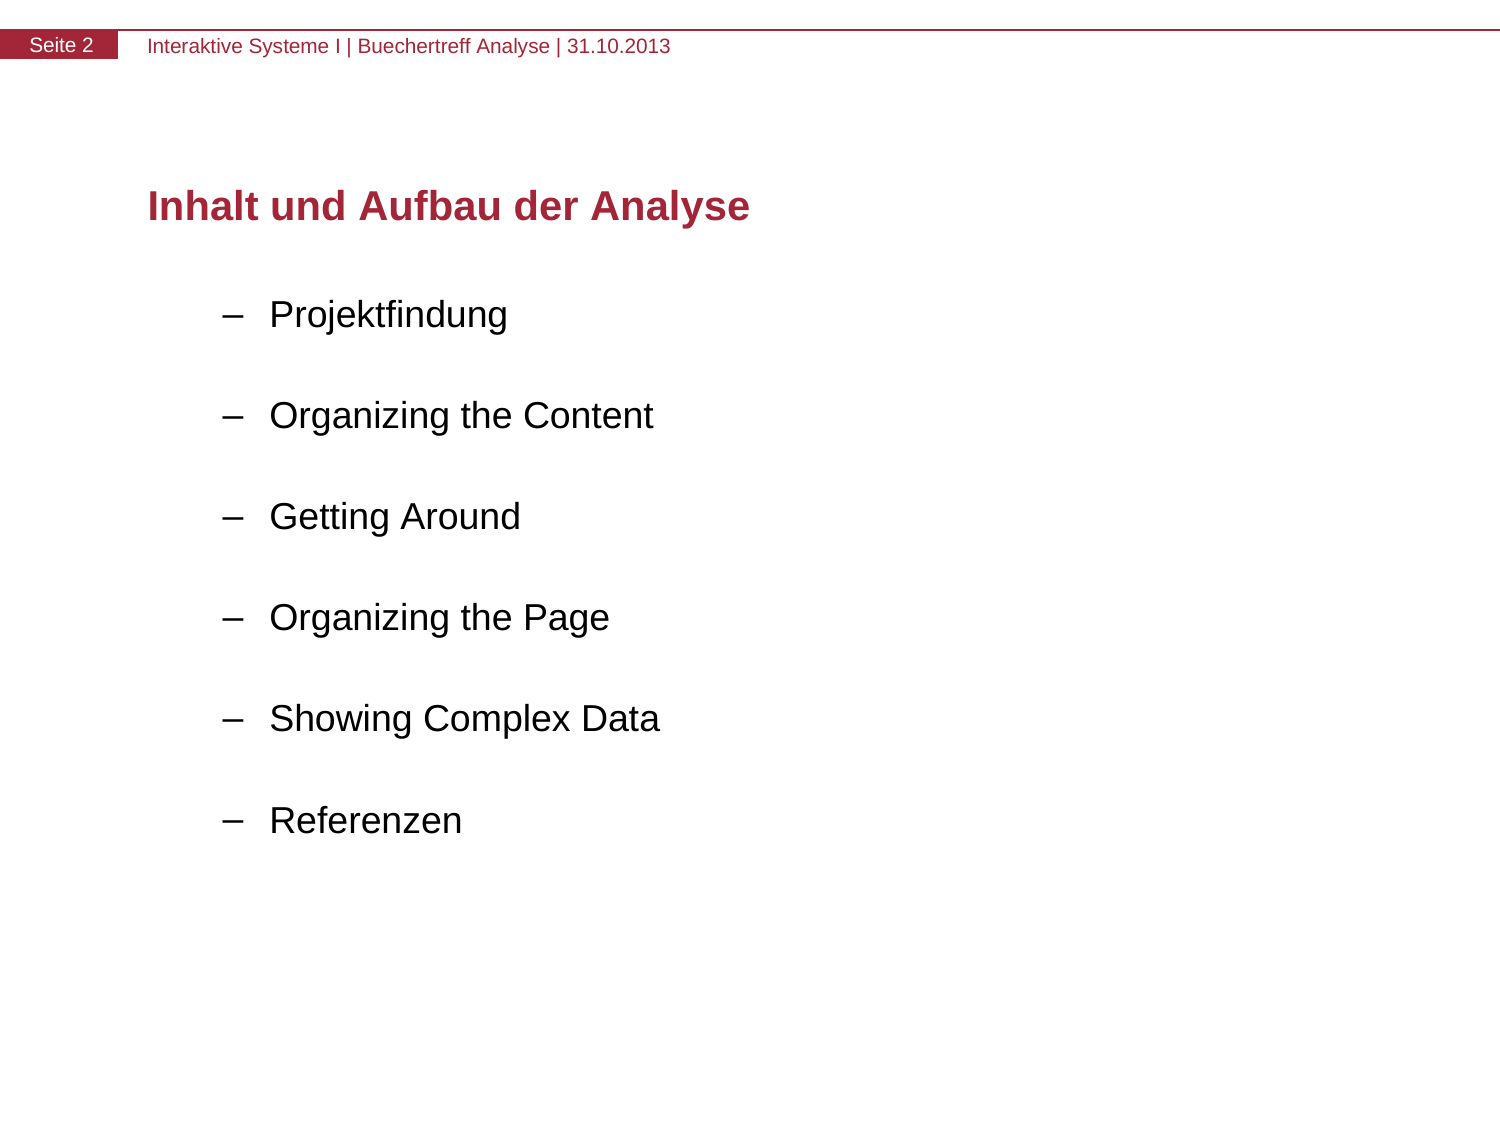

# Inhalt und Aufbau der Analyse
Projektfindung
Organizing the Content
Getting Around
Organizing the Page
Showing Complex Data
Referenzen